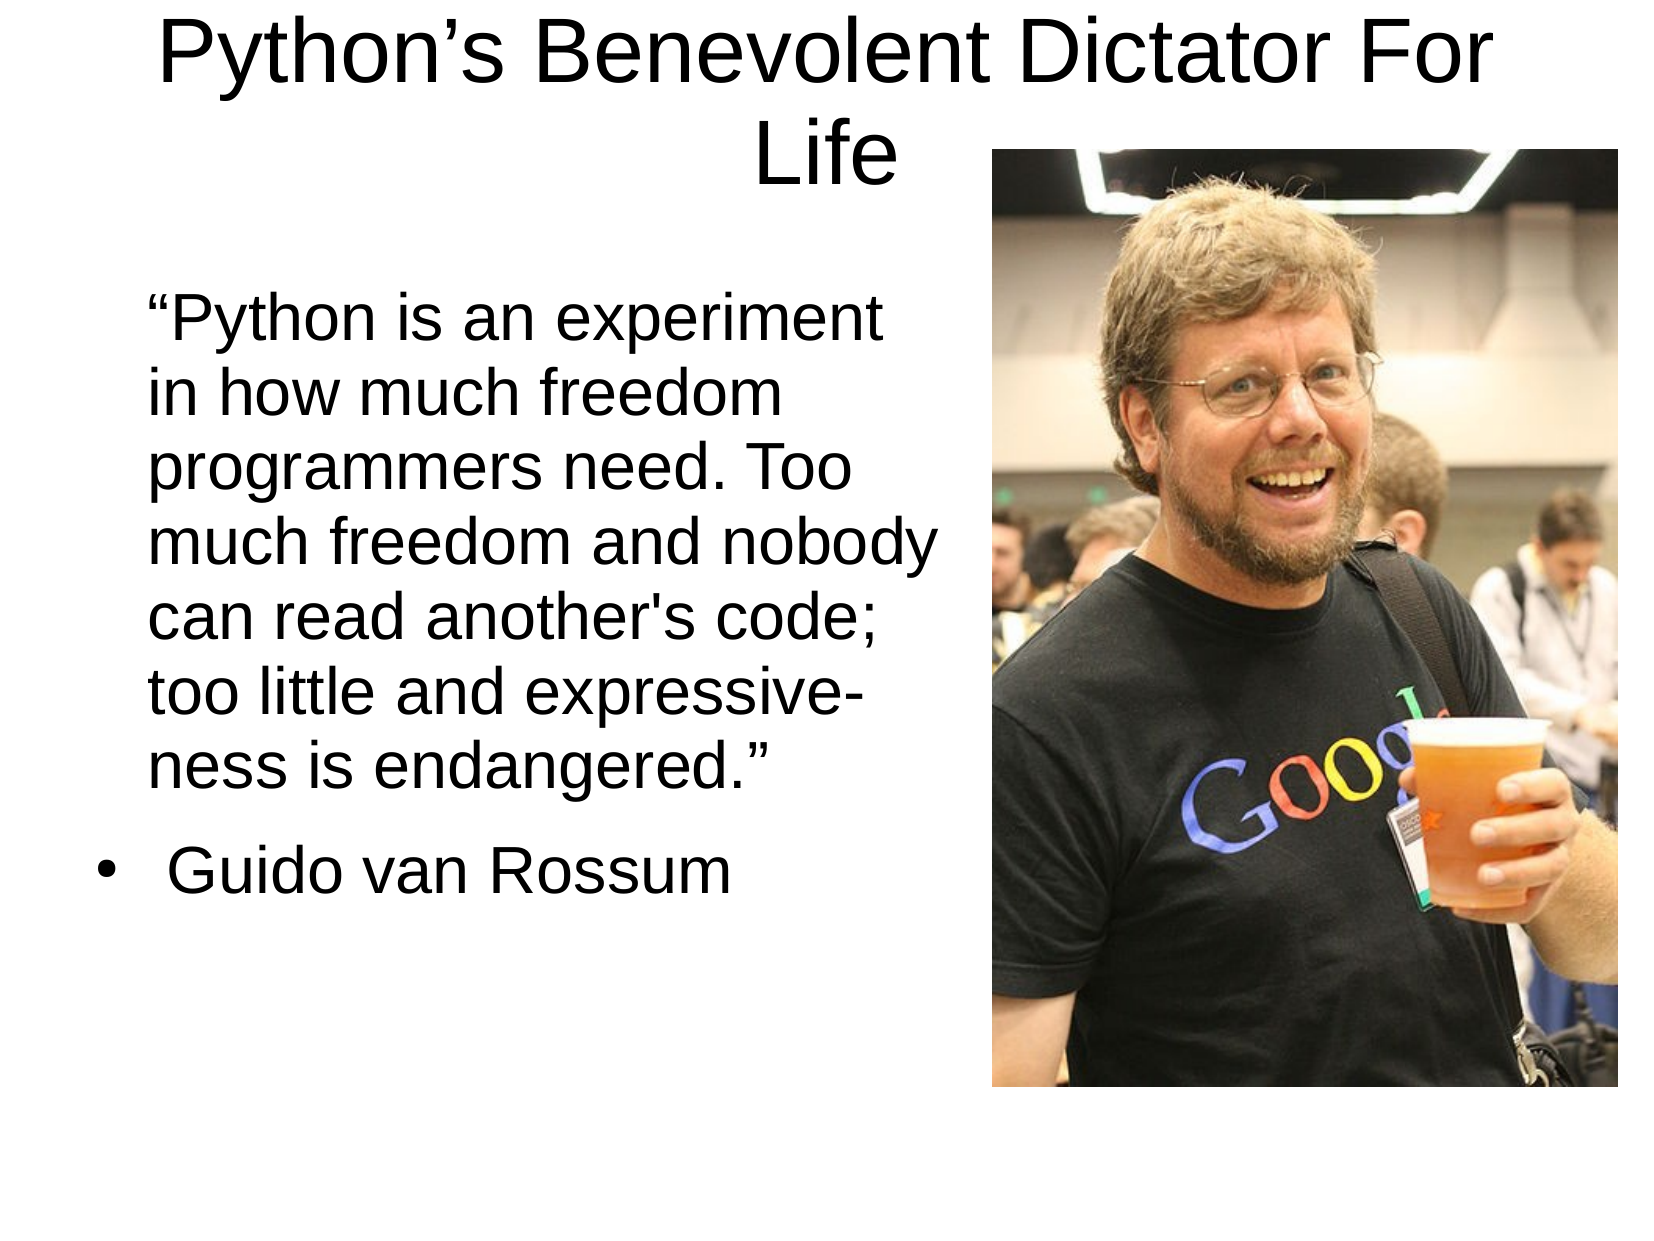

# Python’s Benevolent Dictator For Life
“Python is an experiment in how much freedom programmers need. Too much freedom and nobody can read another's code; too little and expressive-ness is endangered.”
 Guido van Rossum